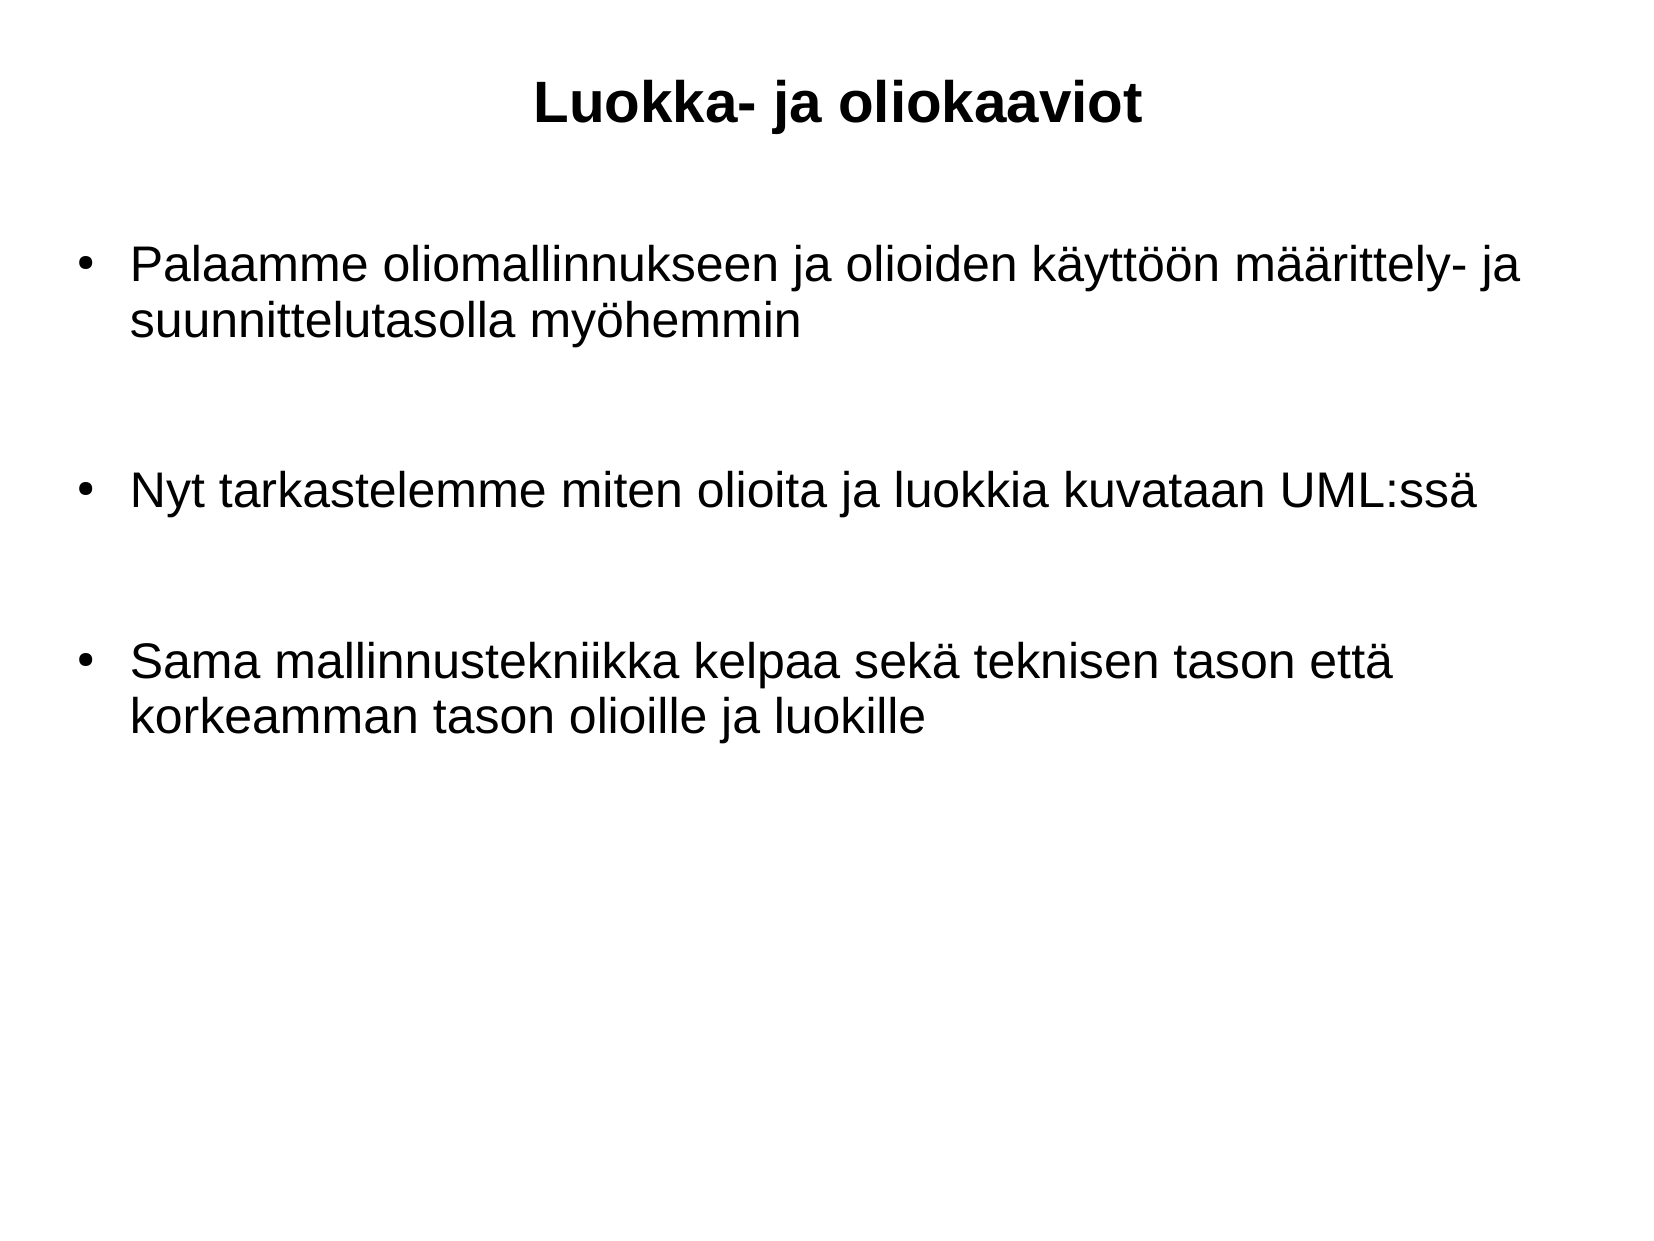

# Luokka- ja oliokaaviot
Palaamme oliomallinnukseen ja olioiden käyttöön määrittely- ja suunnittelutasolla myöhemmin
Nyt tarkastelemme miten olioita ja luokkia kuvataan UML:ssä
Sama mallinnustekniikka kelpaa sekä teknisen tason että korkeamman tason olioille ja luokille